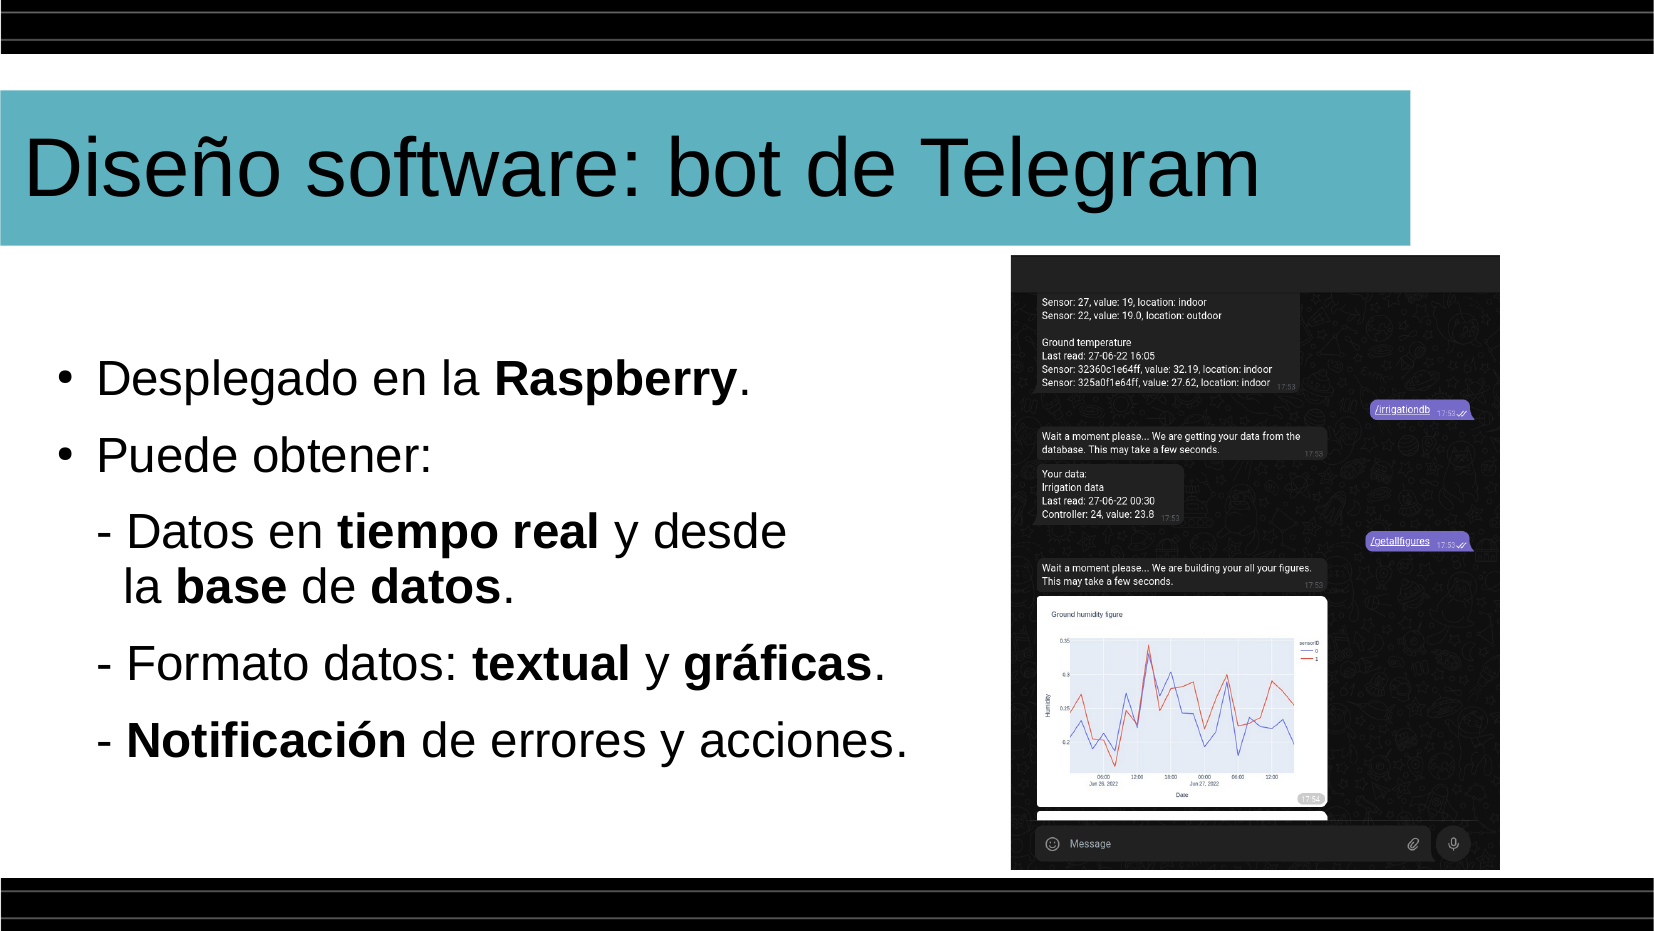

Diseño software: bot de Telegram
# Desplegado en la Raspberry.
Puede obtener:
- Datos en tiempo real y desde la base de datos.
- Formato datos: textual y gráficas.
- Notificación de errores y acciones.